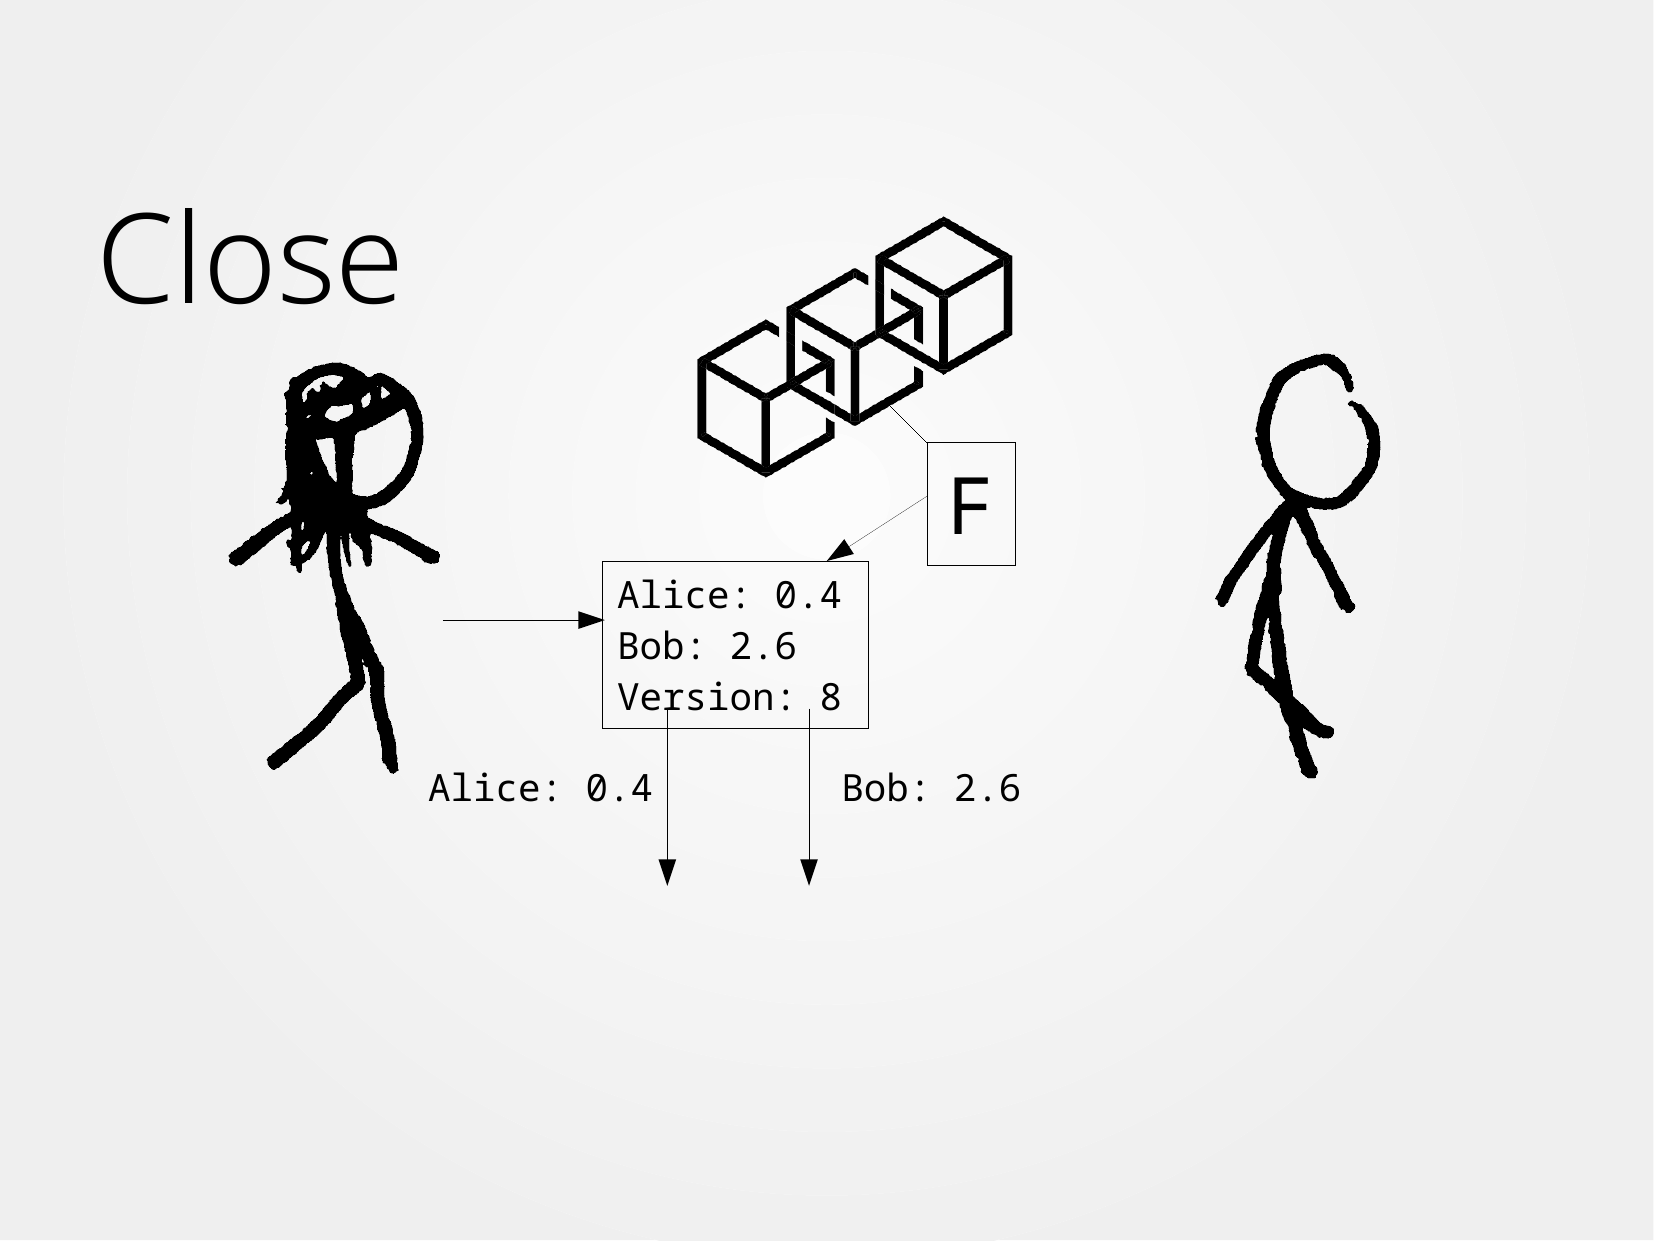

# Close
F
Alice: 0.4
Bob: 2.6
Version: 8
Alice: 0.4
Bob: 2.6